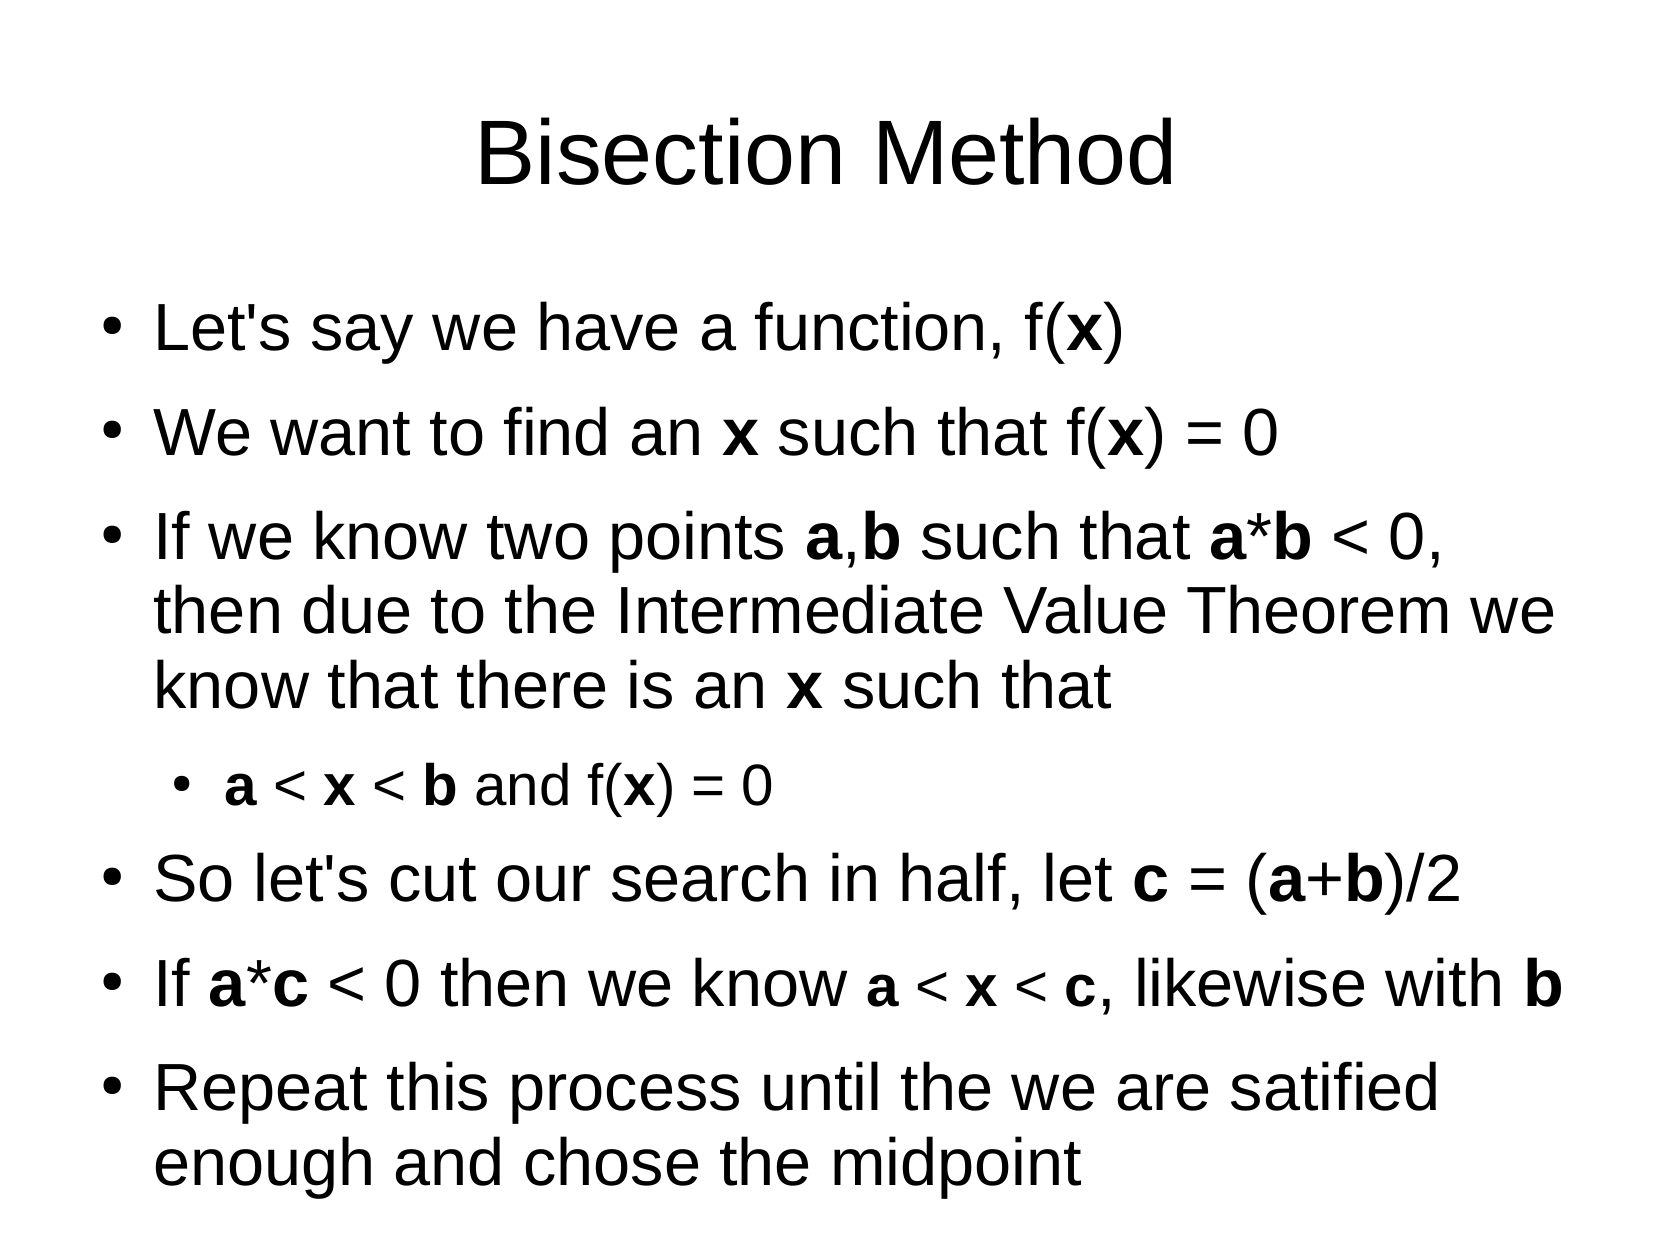

# Bisection Method
Let's say we have a function, f(x)
We want to find an x such that f(x) = 0
If we know two points a,b such that a*b < 0, then due to the Intermediate Value Theorem we know that there is an x such that
a < x < b and f(x) = 0
So let's cut our search in half, let c = (a+b)/2
If a*c < 0 then we know a < x < c, likewise with b
Repeat this process until the we are satified enough and chose the midpoint